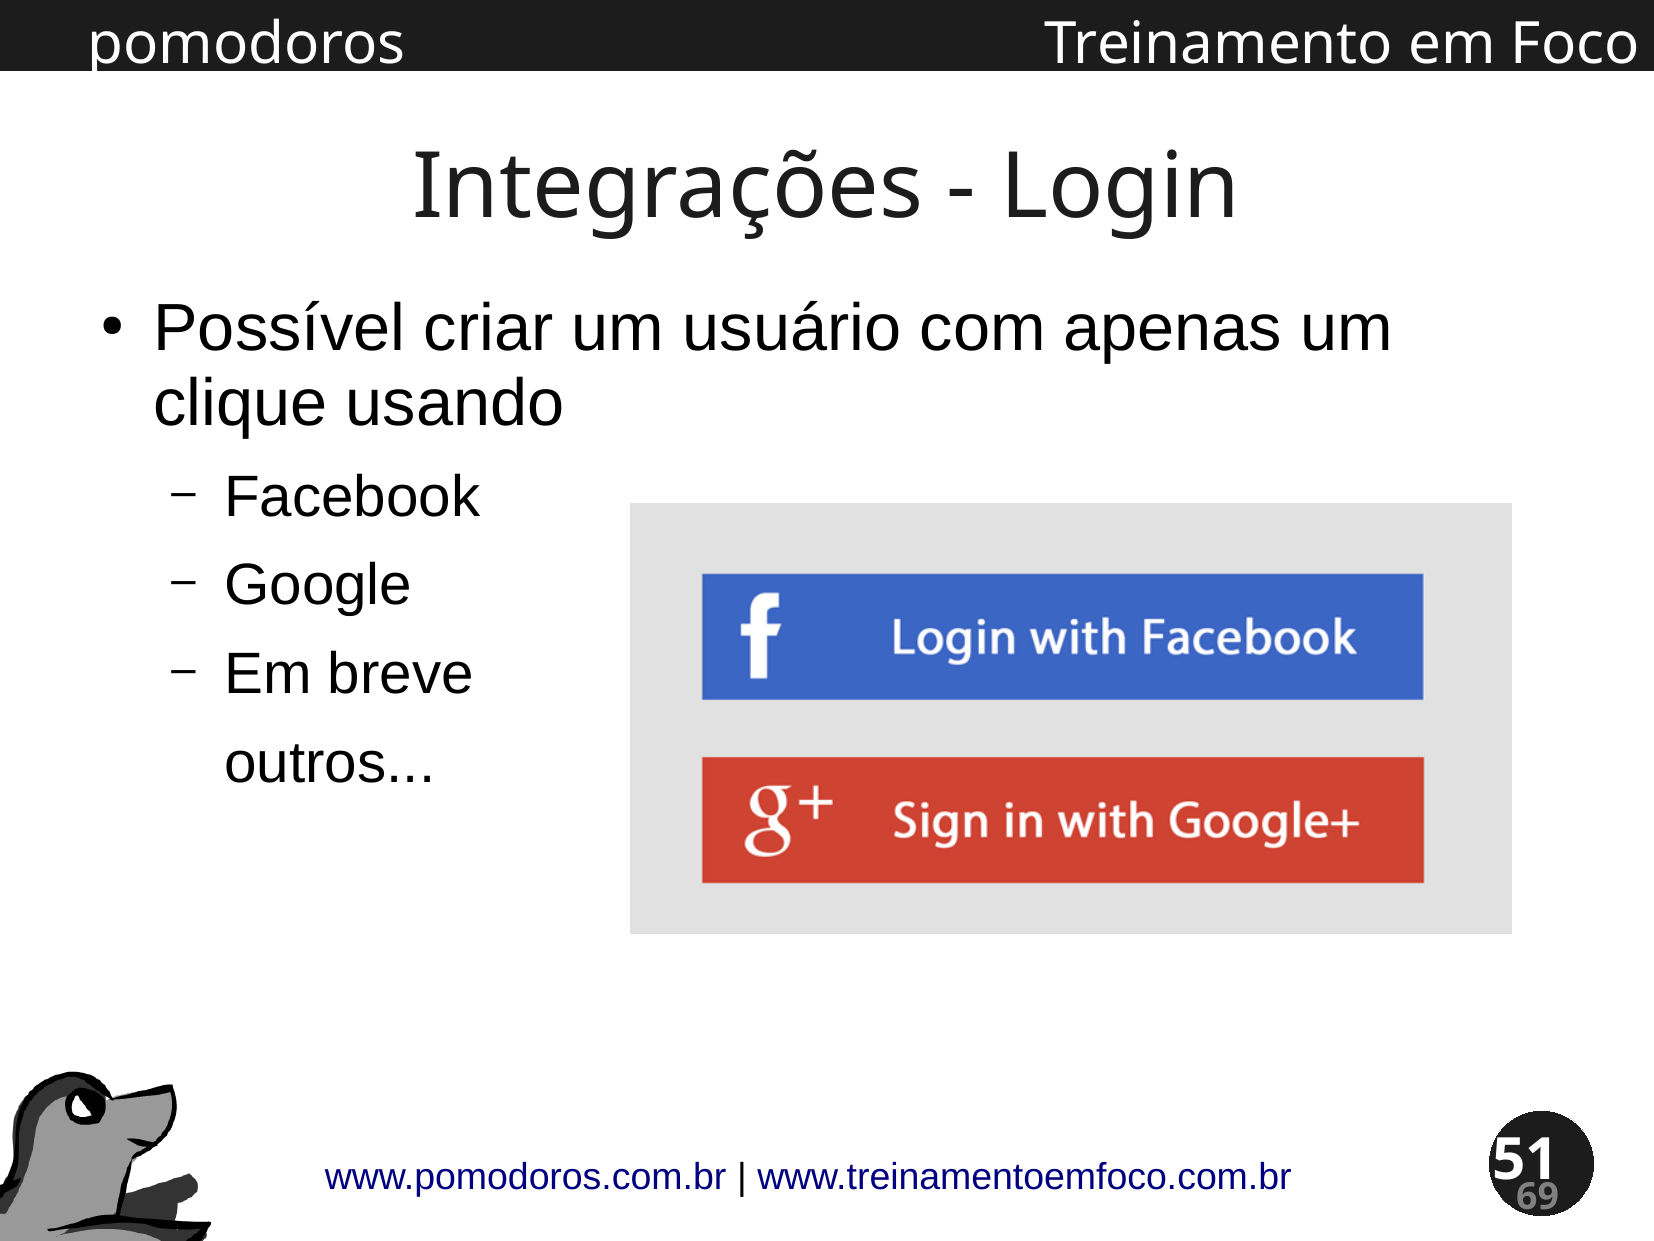

# Integrações - Login
Possível criar um usuário com apenas um clique usando
Facebook
Google
Em breve
outros...